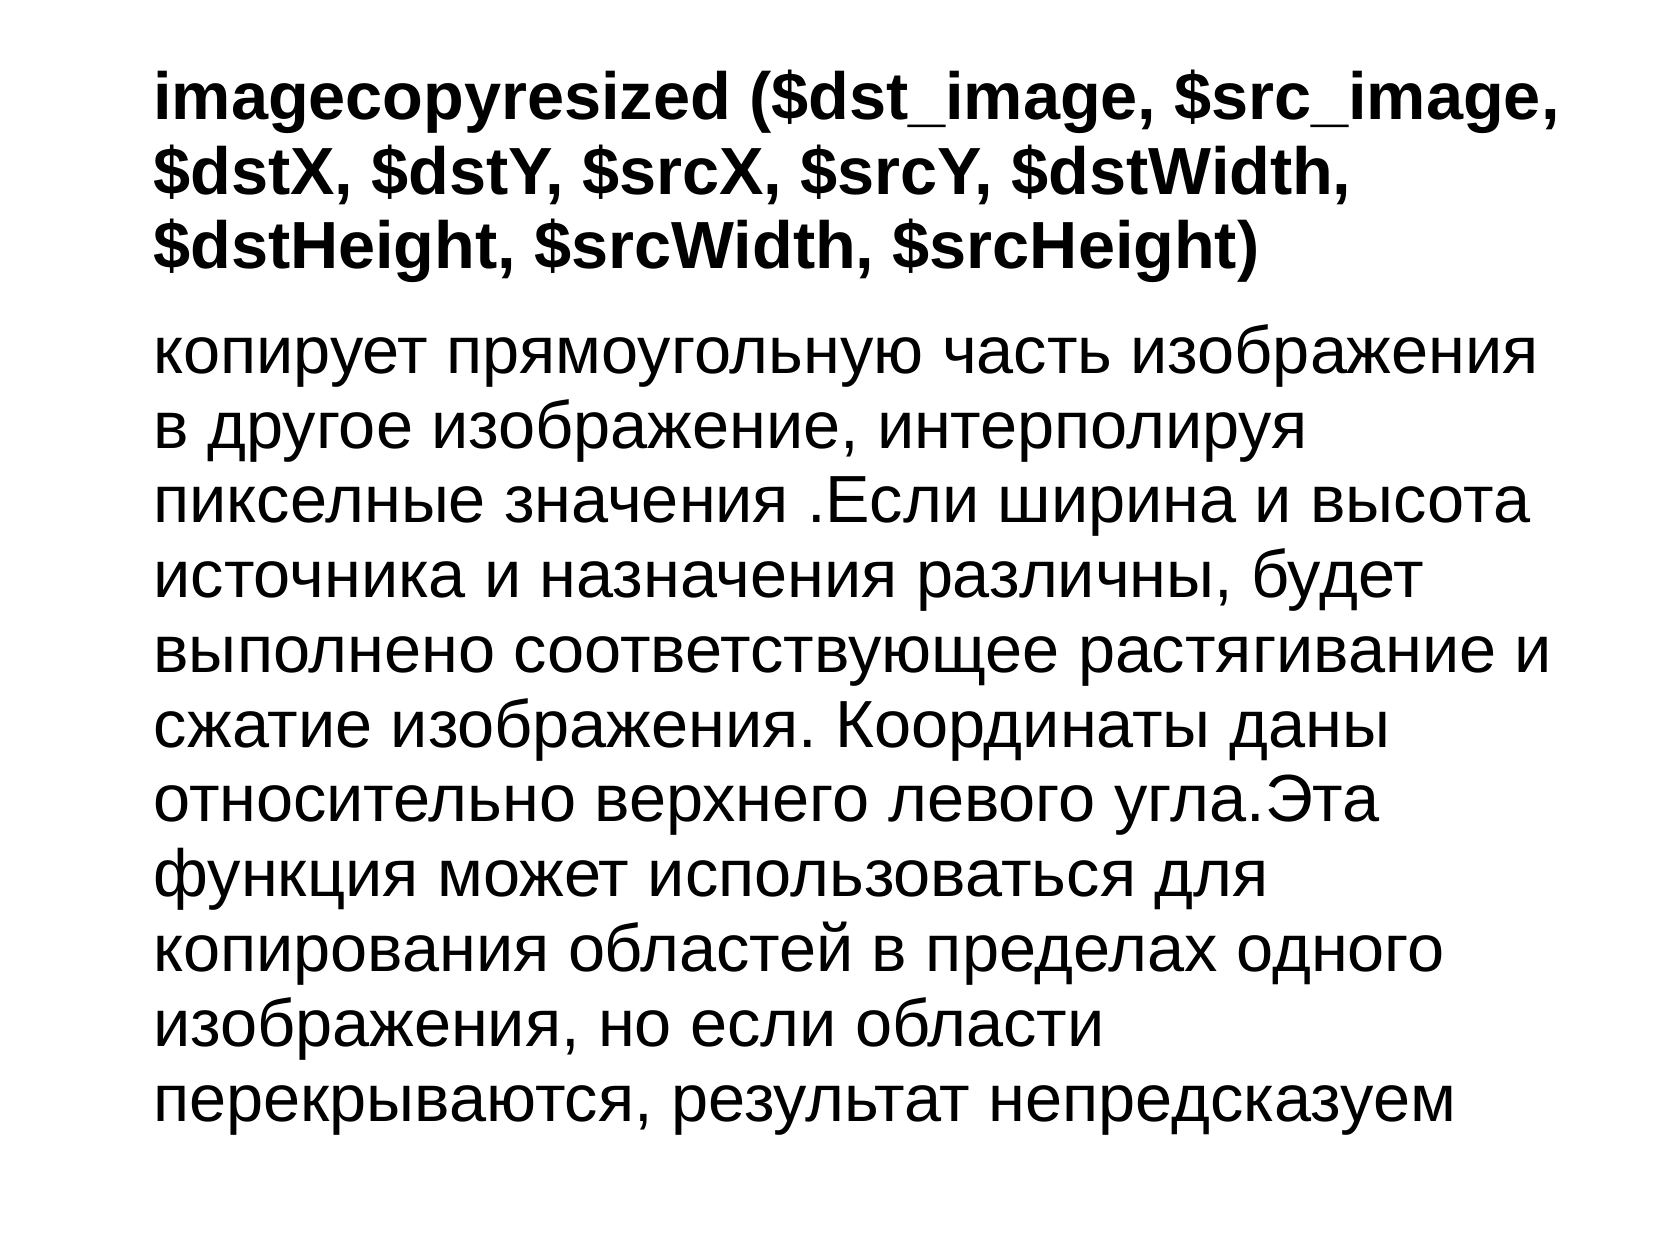

# imagecopyresized ($dst_image, $src_image, $dstX, $dstY, $srcX, $srcY, $dstWidth, $dstHeight, $srcWidth, $srcHeight)
копирует прямоугольную часть изображения в другое изображение, интерполируя пикселные значения .Если ширина и высота источника и назначения различны, будет выполнено соответствующее растягивание и сжатие изображения. Координаты даны относительно верхнего левого угла.Эта функция может использоваться для копирования областей в пределах одного изображения, но если области перекрываются, результат непредсказуем